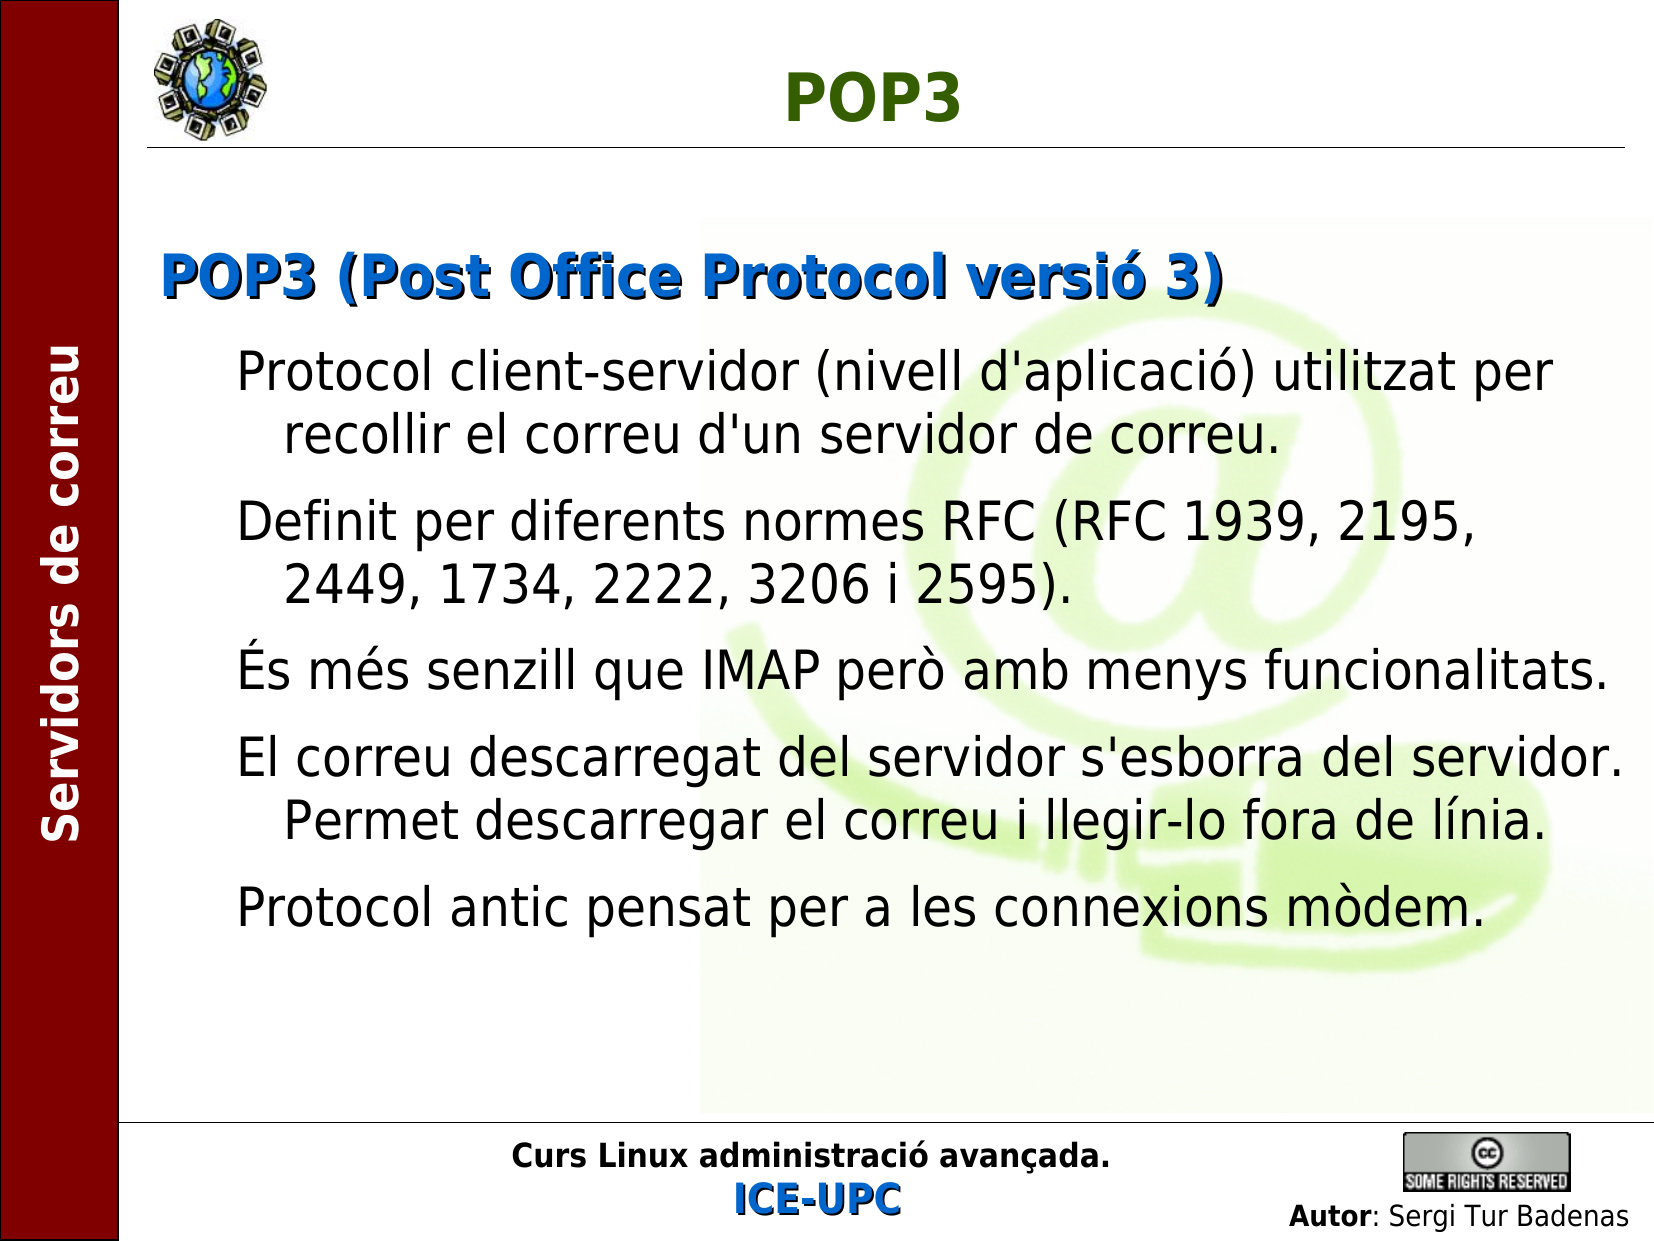

# POP3
POP3 (Post Office Protocol versió 3)
Protocol client-servidor (nivell d'aplicació) utilitzat per recollir el correu d'un servidor de correu.
Definit per diferents normes RFC (RFC 1939, 2195, 2449, 1734, 2222, 3206 i 2595).
És més senzill que IMAP però amb menys funcionalitats.
El correu descarregat del servidor s'esborra del servidor. Permet descarregar el correu i llegir-lo fora de línia.
Protocol antic pensat per a les connexions mòdem.